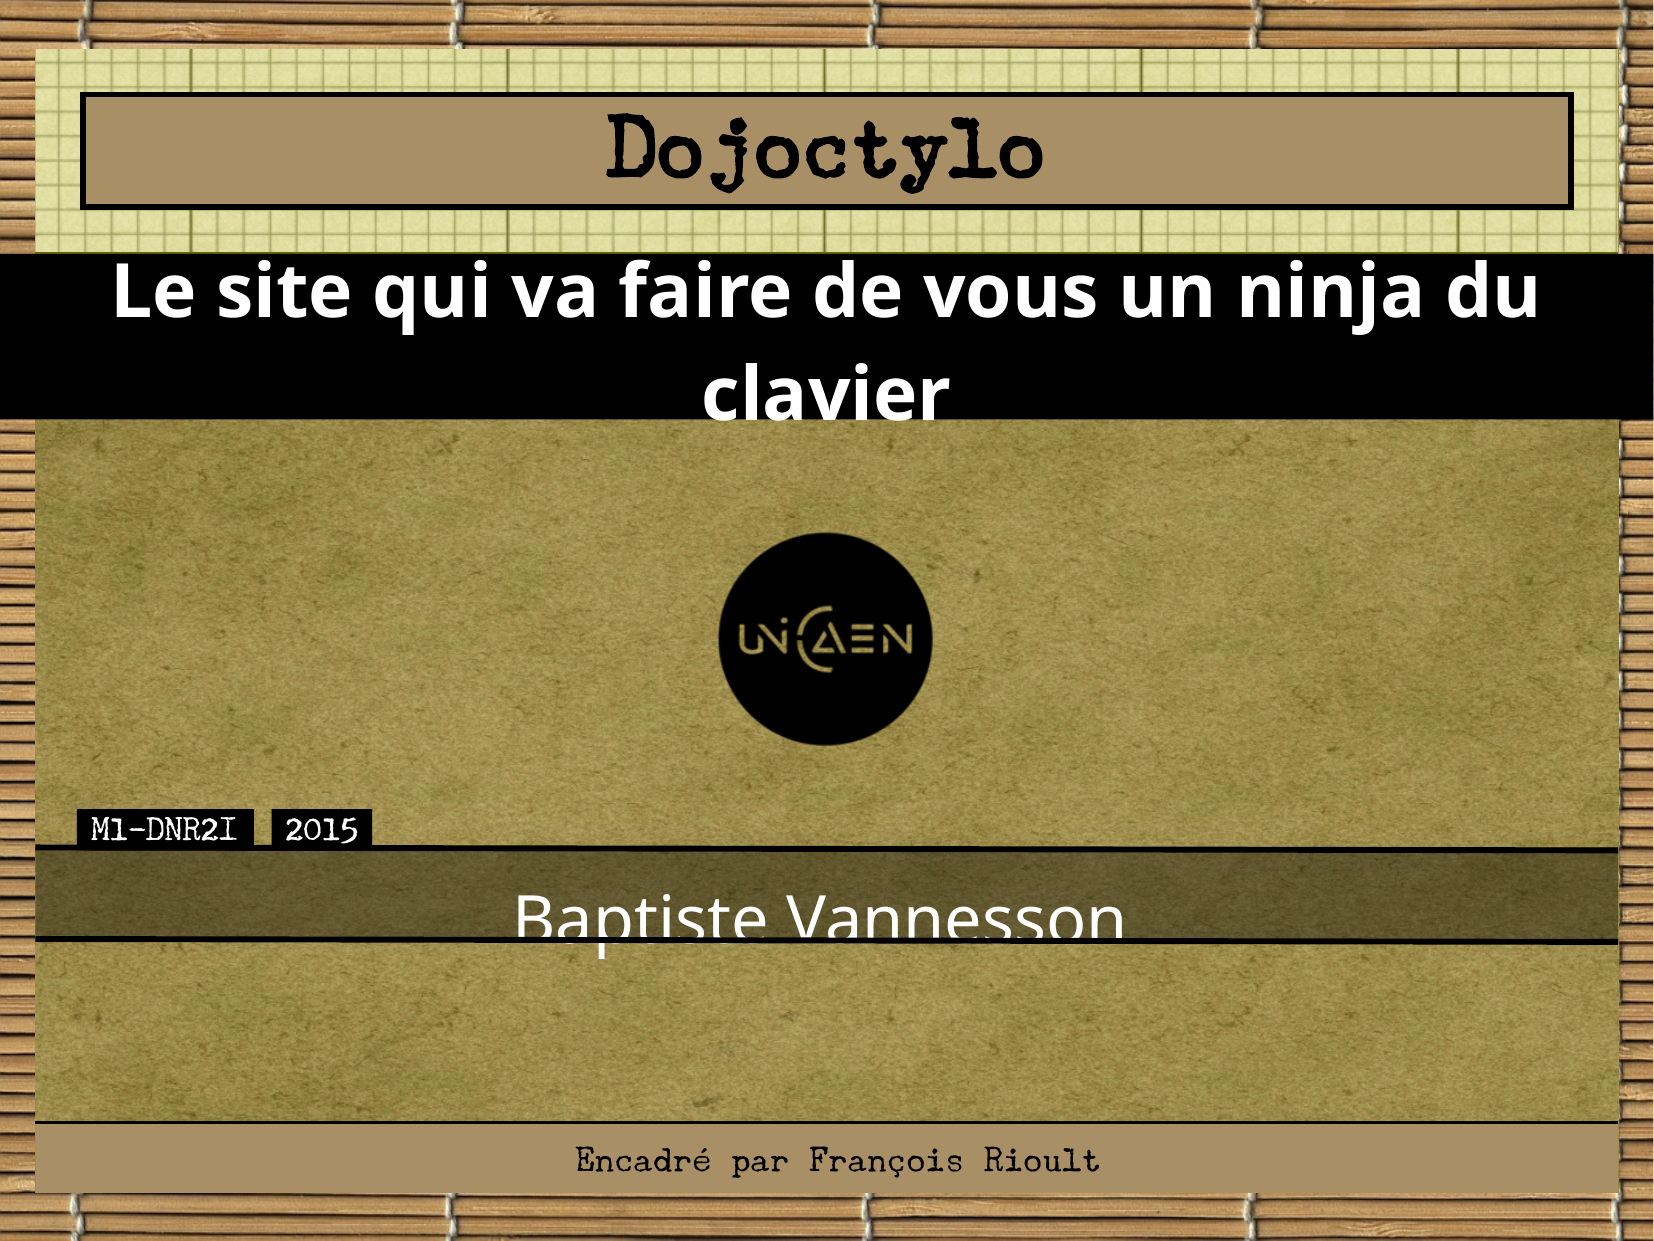

# Dojoctylo
Le site qui va faire de vous un ninja du clavier
M1-DNR2I
2015
Baptiste Vannesson
Encadré par François Rioult